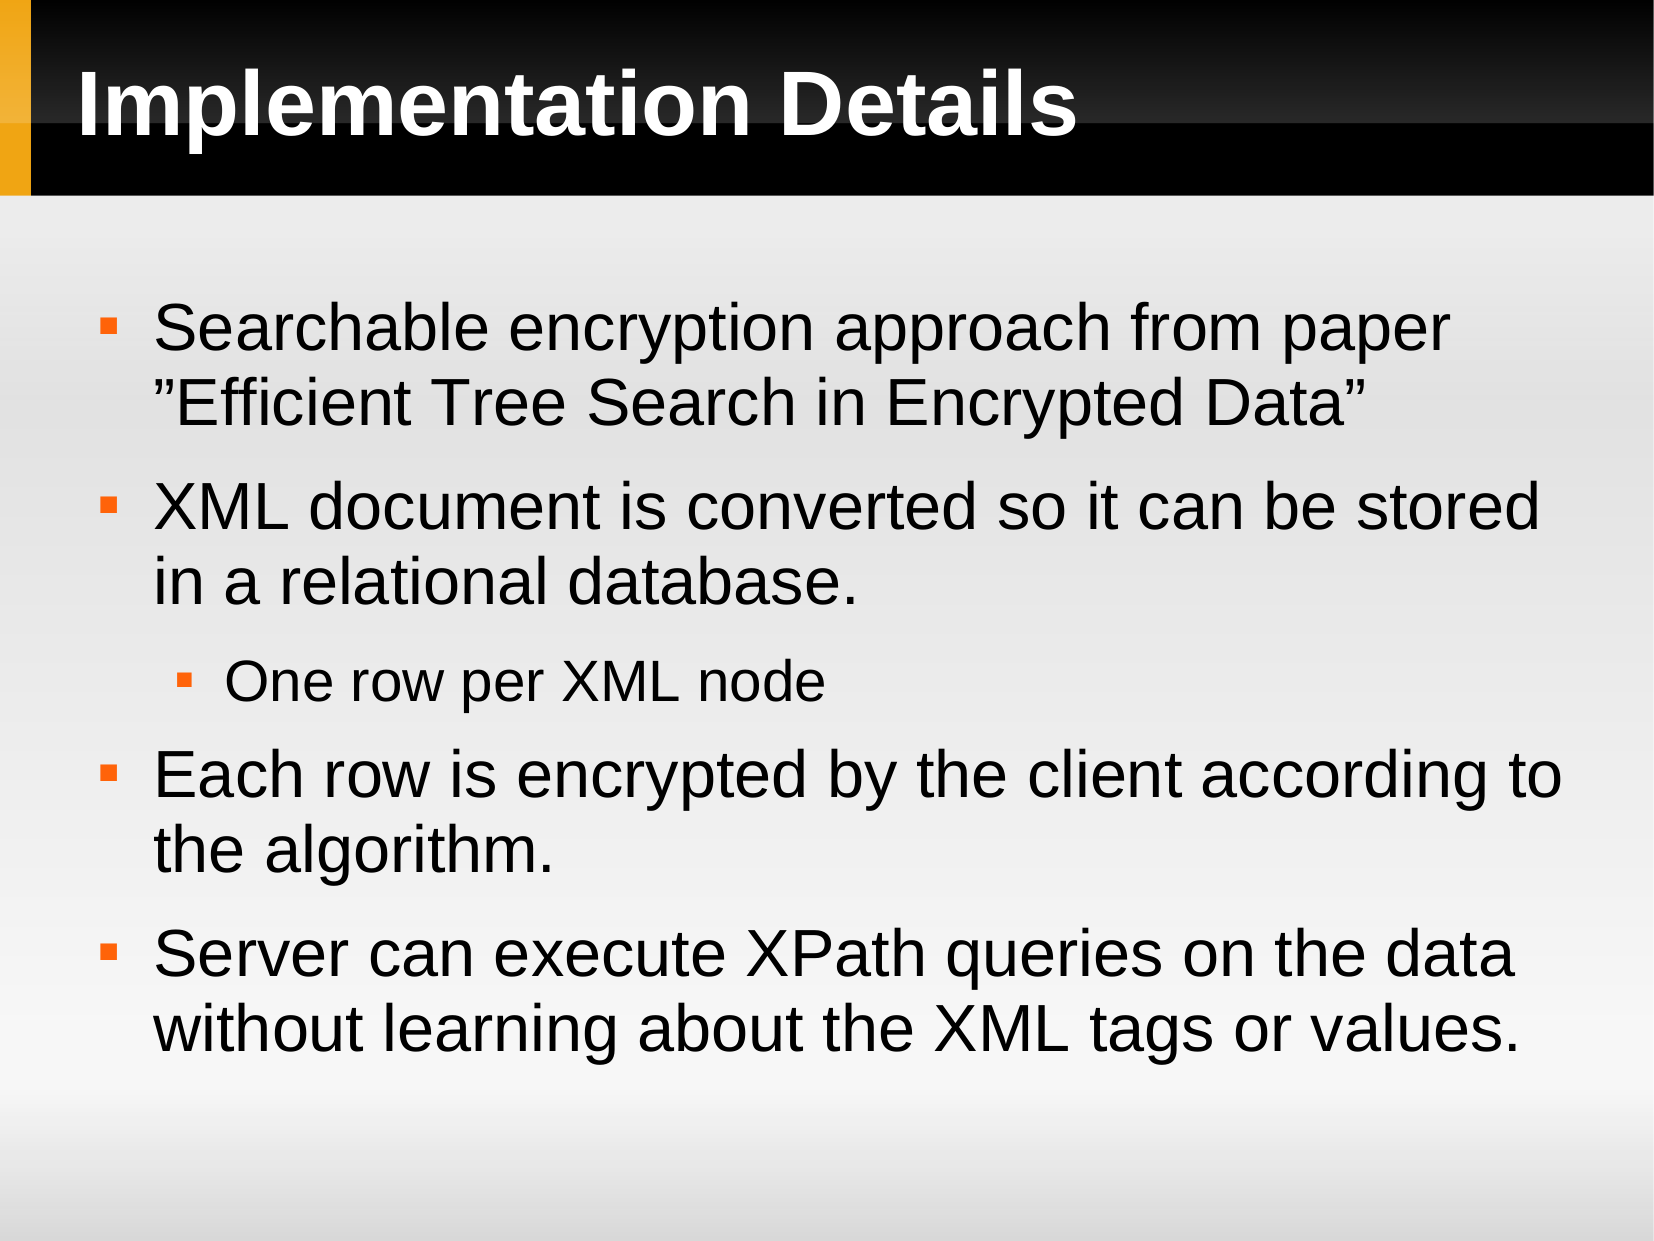

# Implementation Details
Searchable encryption approach from paper
”Efficient Tree Search in Encrypted Data”
XML document is converted so it can be stored in a relational database.
One row per XML node
Each row is encrypted by the client according to the algorithm.
Server can execute XPath queries on the data without learning about the XML tags or values.